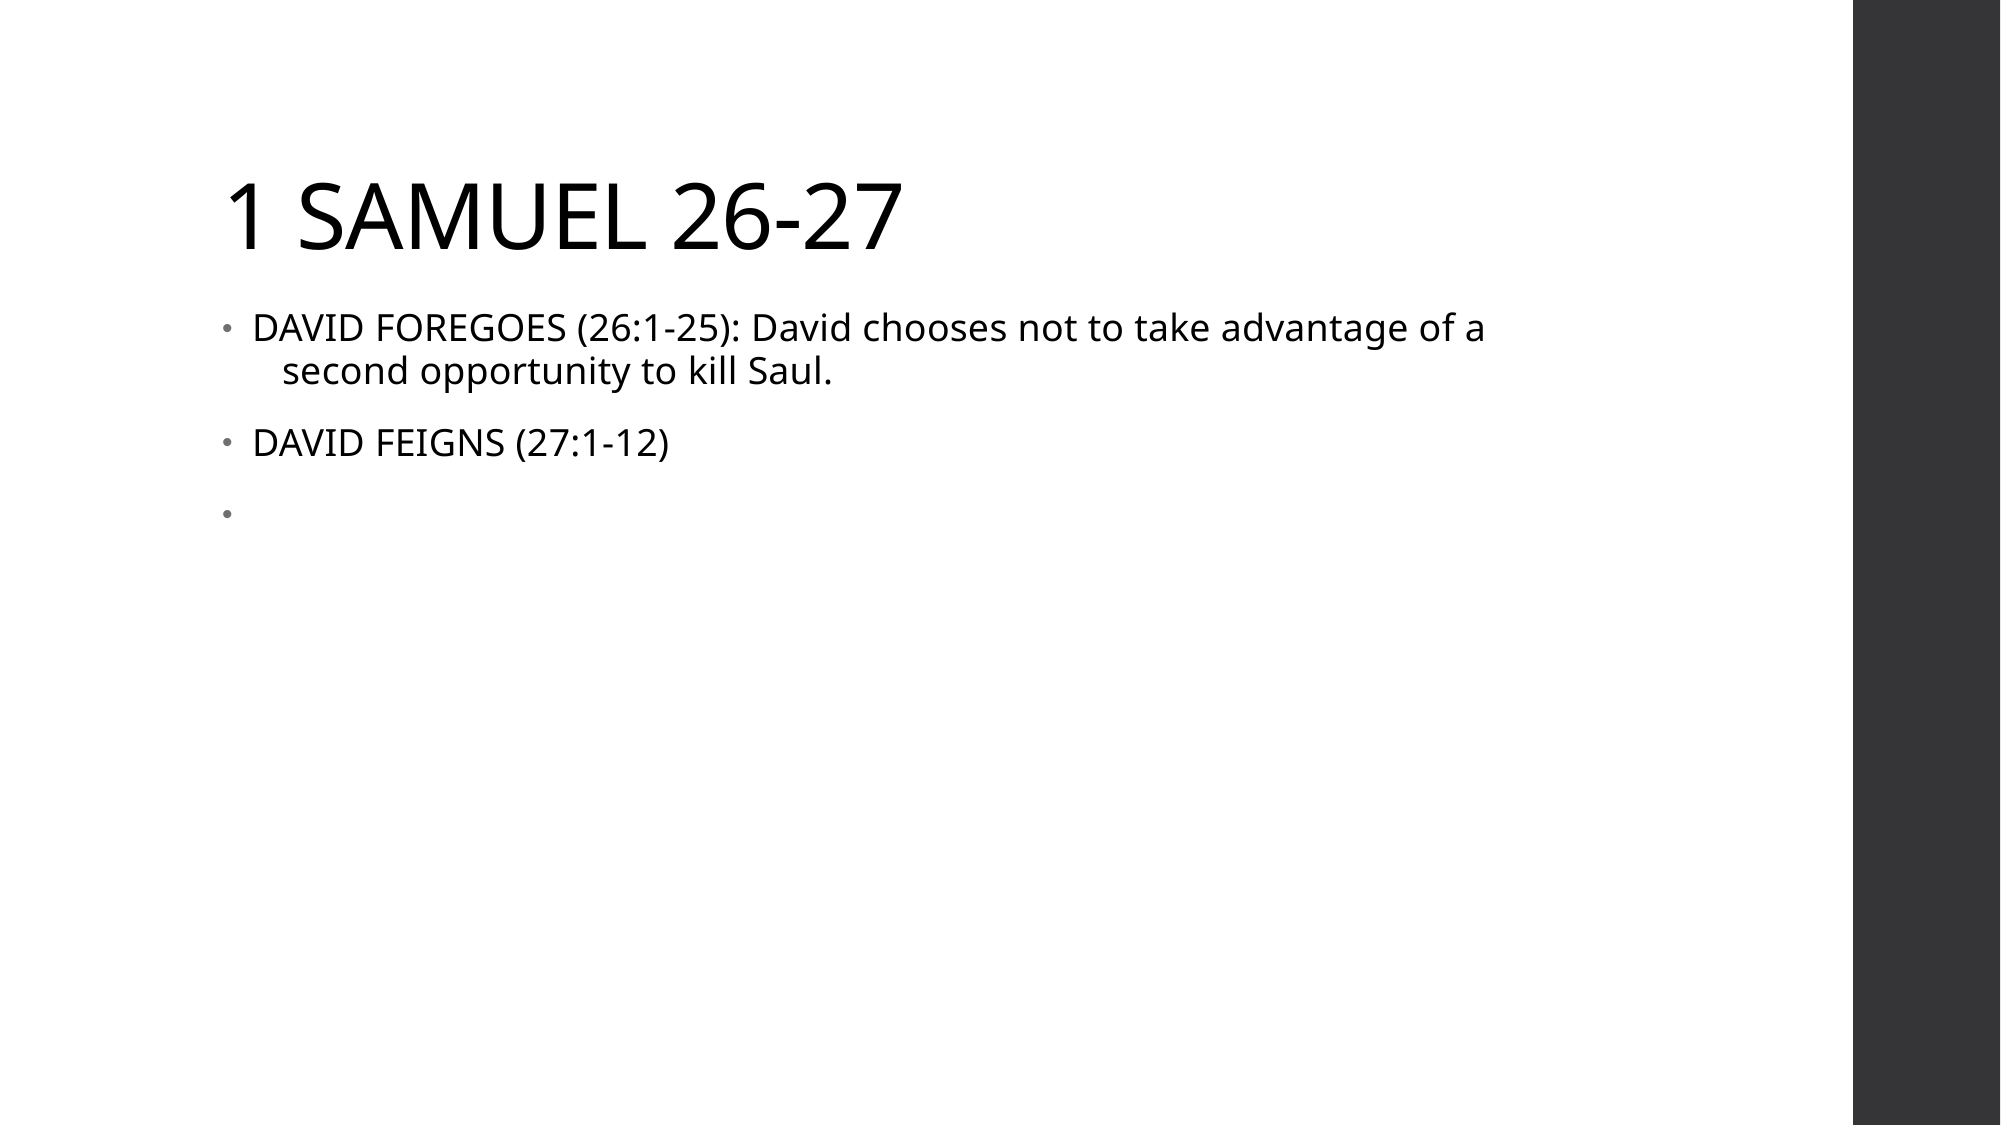

# 1 SAMUEL 26-27
DAVID FOREGOES (26:1-25): David chooses not to take advantage of a second opportunity to kill Saul.
DAVID FEIGNS (27:1-12)